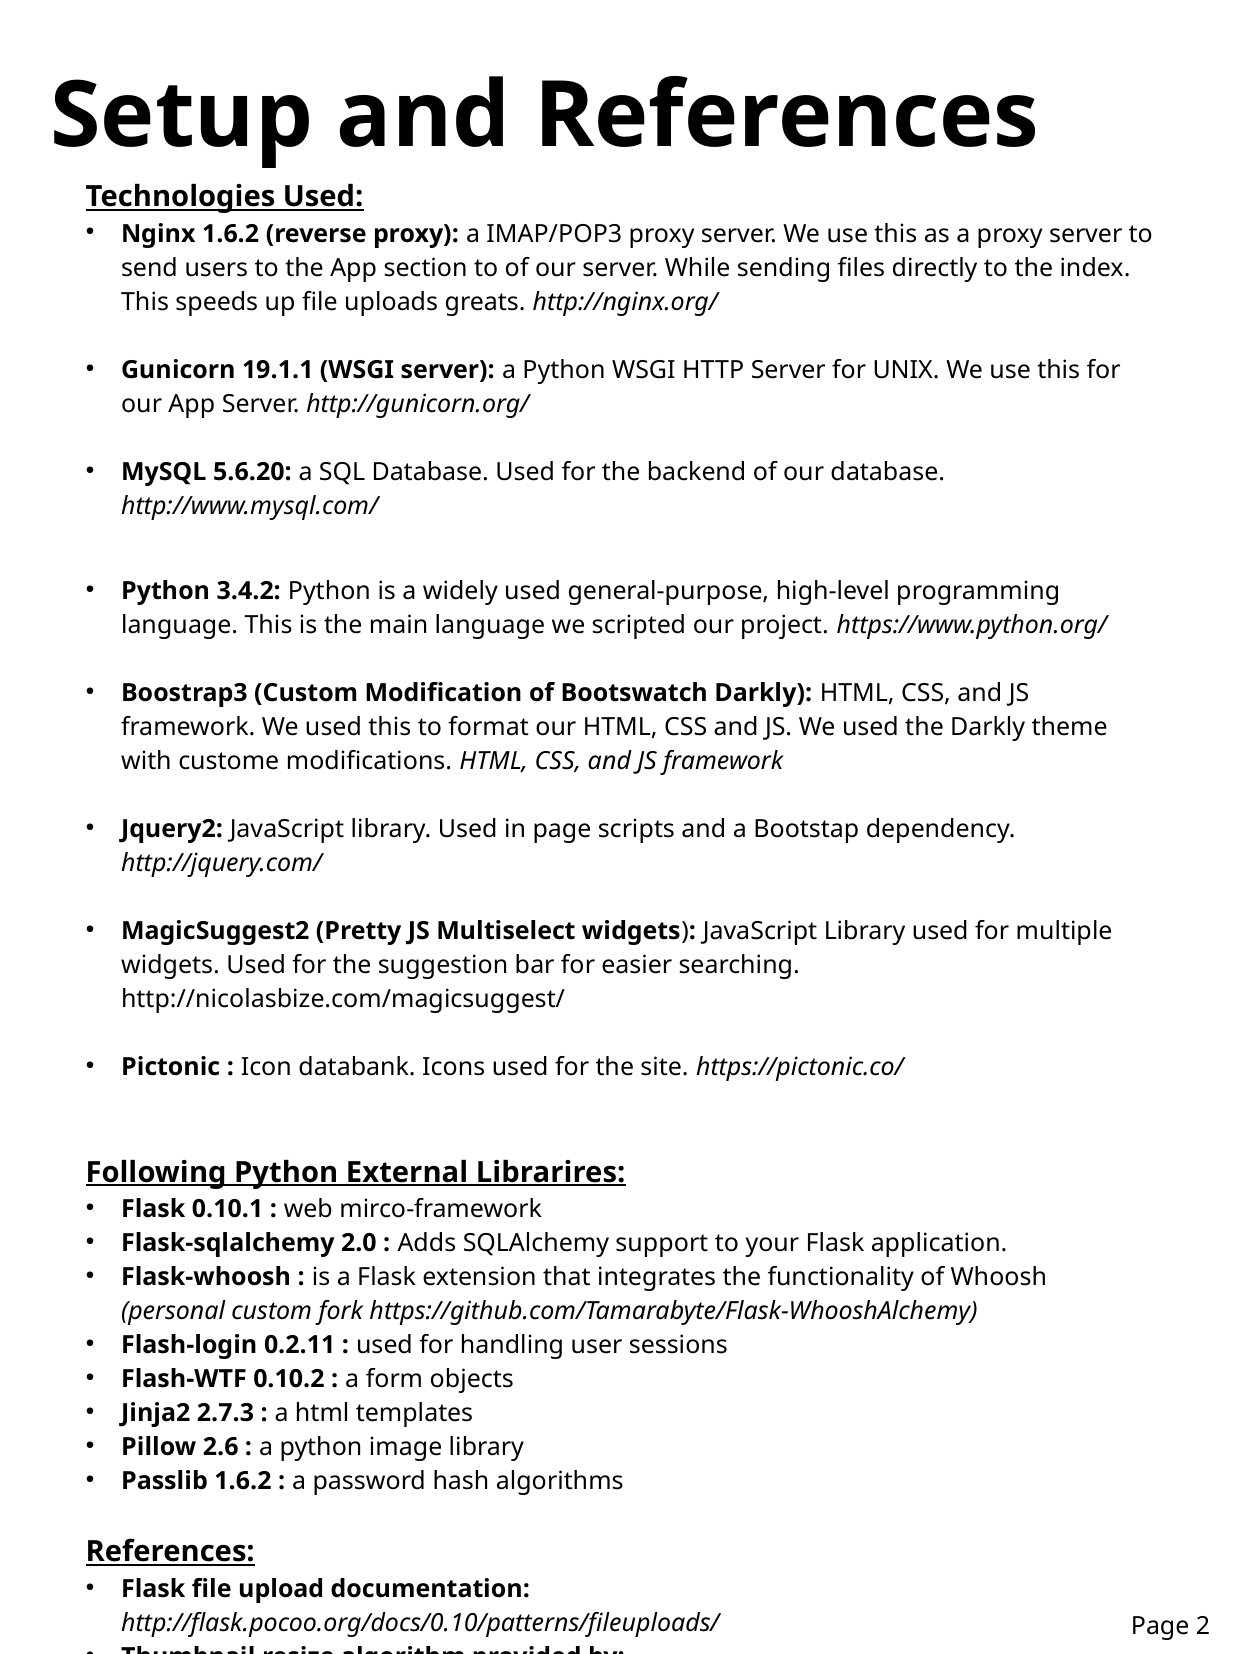

Setup and References
Technologies Used:
Nginx 1.6.2 (reverse proxy): a IMAP/POP3 proxy server. We use this as a proxy server to send users to the App section to of our server. While sending files directly to the index. This speeds up file uploads greats. http://nginx.org/
Gunicorn 19.1.1 (WSGI server): a Python WSGI HTTP Server for UNIX. We use this for our App Server. http://gunicorn.org/
MySQL 5.6.20: a SQL Database. Used for the backend of our database. http://www.mysql.com/
Python 3.4.2: Python is a widely used general-purpose, high-level programming language. This is the main language we scripted our project. https://www.python.org/
Boostrap3 (Custom Modification of Bootswatch Darkly): HTML, CSS, and JS framework. We used this to format our HTML, CSS and JS. We used the Darkly theme with custome modifications. HTML, CSS, and JS framework
Jquery2: JavaScript library. Used in page scripts and a Bootstap dependency. http://jquery.com/
MagicSuggest2 (Pretty JS Multiselect widgets): JavaScript Library used for multiple widgets. Used for the suggestion bar for easier searching. http://nicolasbize.com/magicsuggest/
Pictonic : Icon databank. Icons used for the site. https://pictonic.co/
Following Python External Librarires:
Flask 0.10.1 : web mirco-framework
Flask-sqlalchemy 2.0 : Adds SQLAlchemy support to your Flask application.
Flask-whoosh : is a Flask extension that integrates the functionality of Whoosh (personal custom fork https://github.com/Tamarabyte/Flask-WhooshAlchemy)
Flash-login 0.2.11 : used for handling user sessions
Flash-WTF 0.10.2 : a form objects
Jinja2 2.7.3 : a html templates
Pillow 2.6 : a python image library
Passlib 1.6.2 : a password hash algorithms
References:
Flask file upload documentation:
http://flask.pocoo.org/docs/0.10/patterns/fileuploads/
Thumbnail resize algorithm provided by:
http://united-coders.com/christian-harms/image-resizing-tips-every-coder-should-know/
Page 2